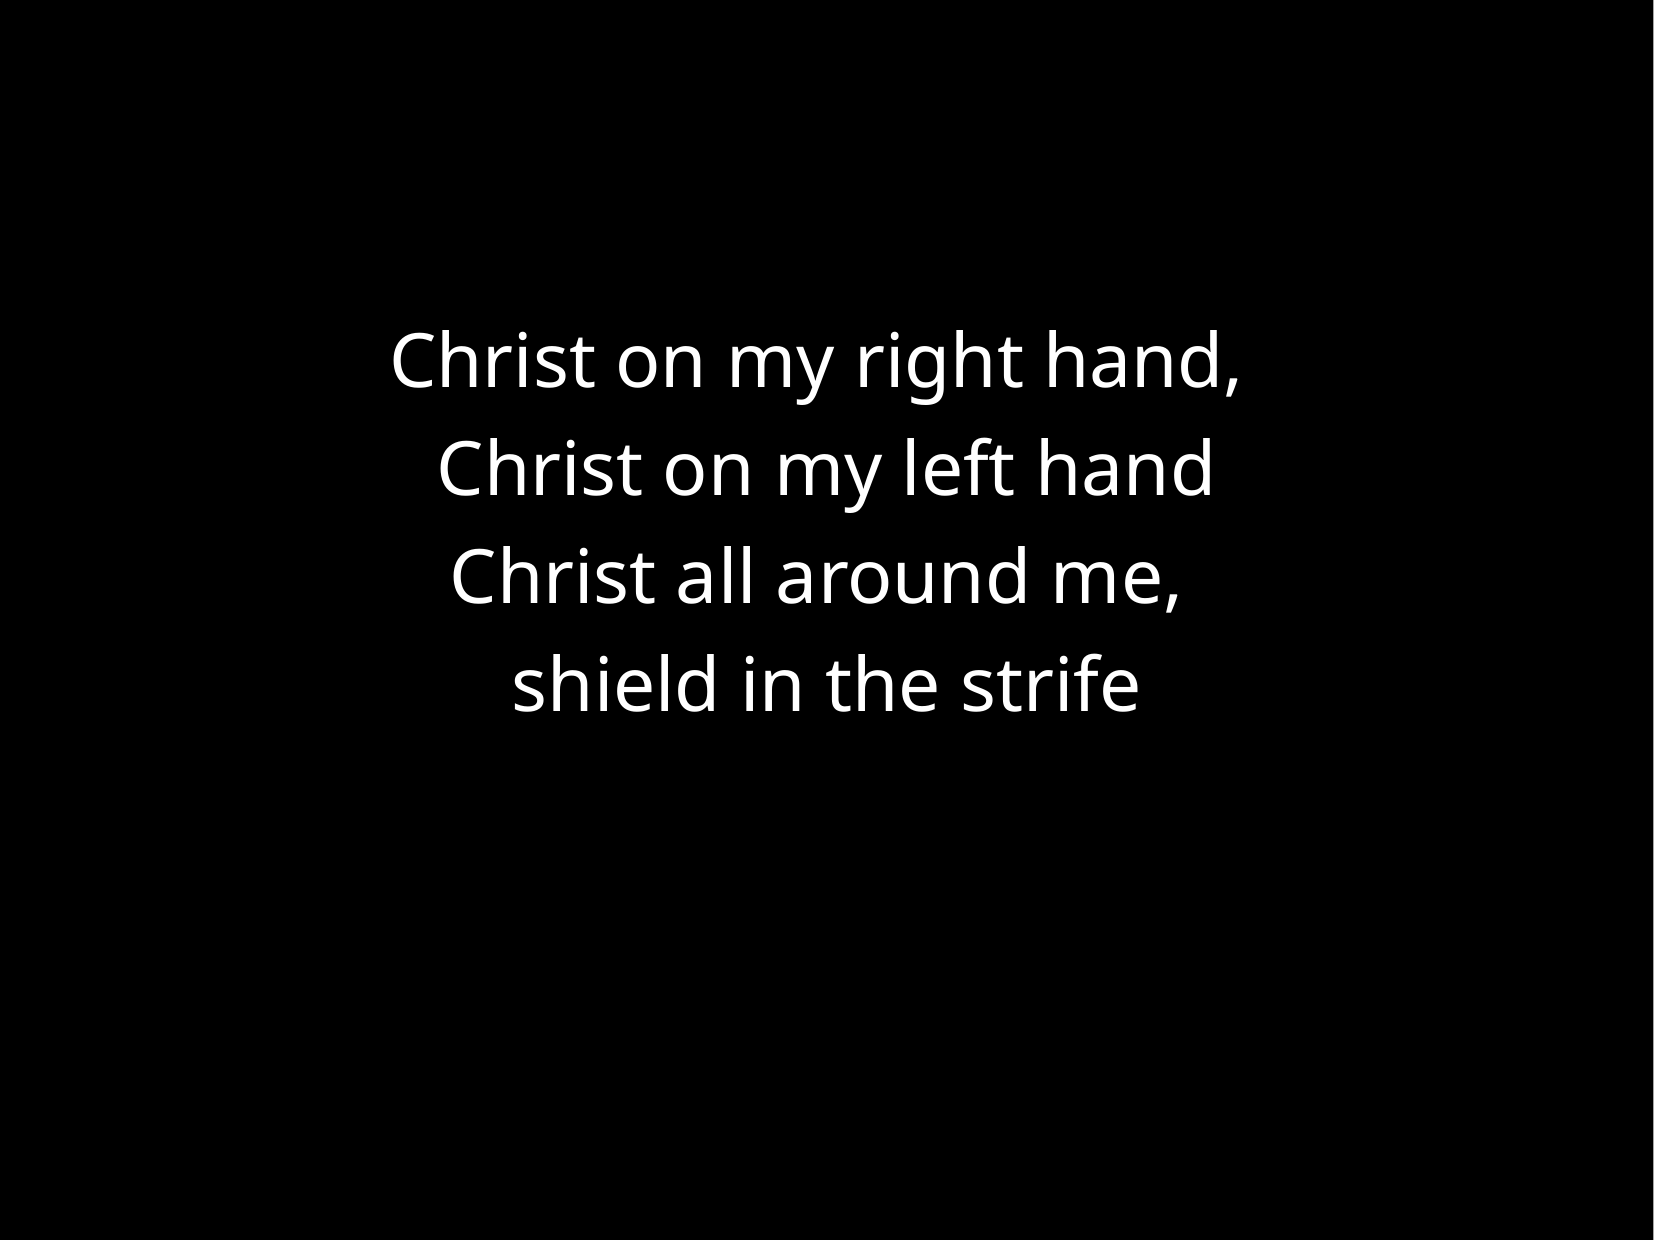

#
Christ on my right hand,
Christ on my left hand
Christ all around me,
shield in the strife